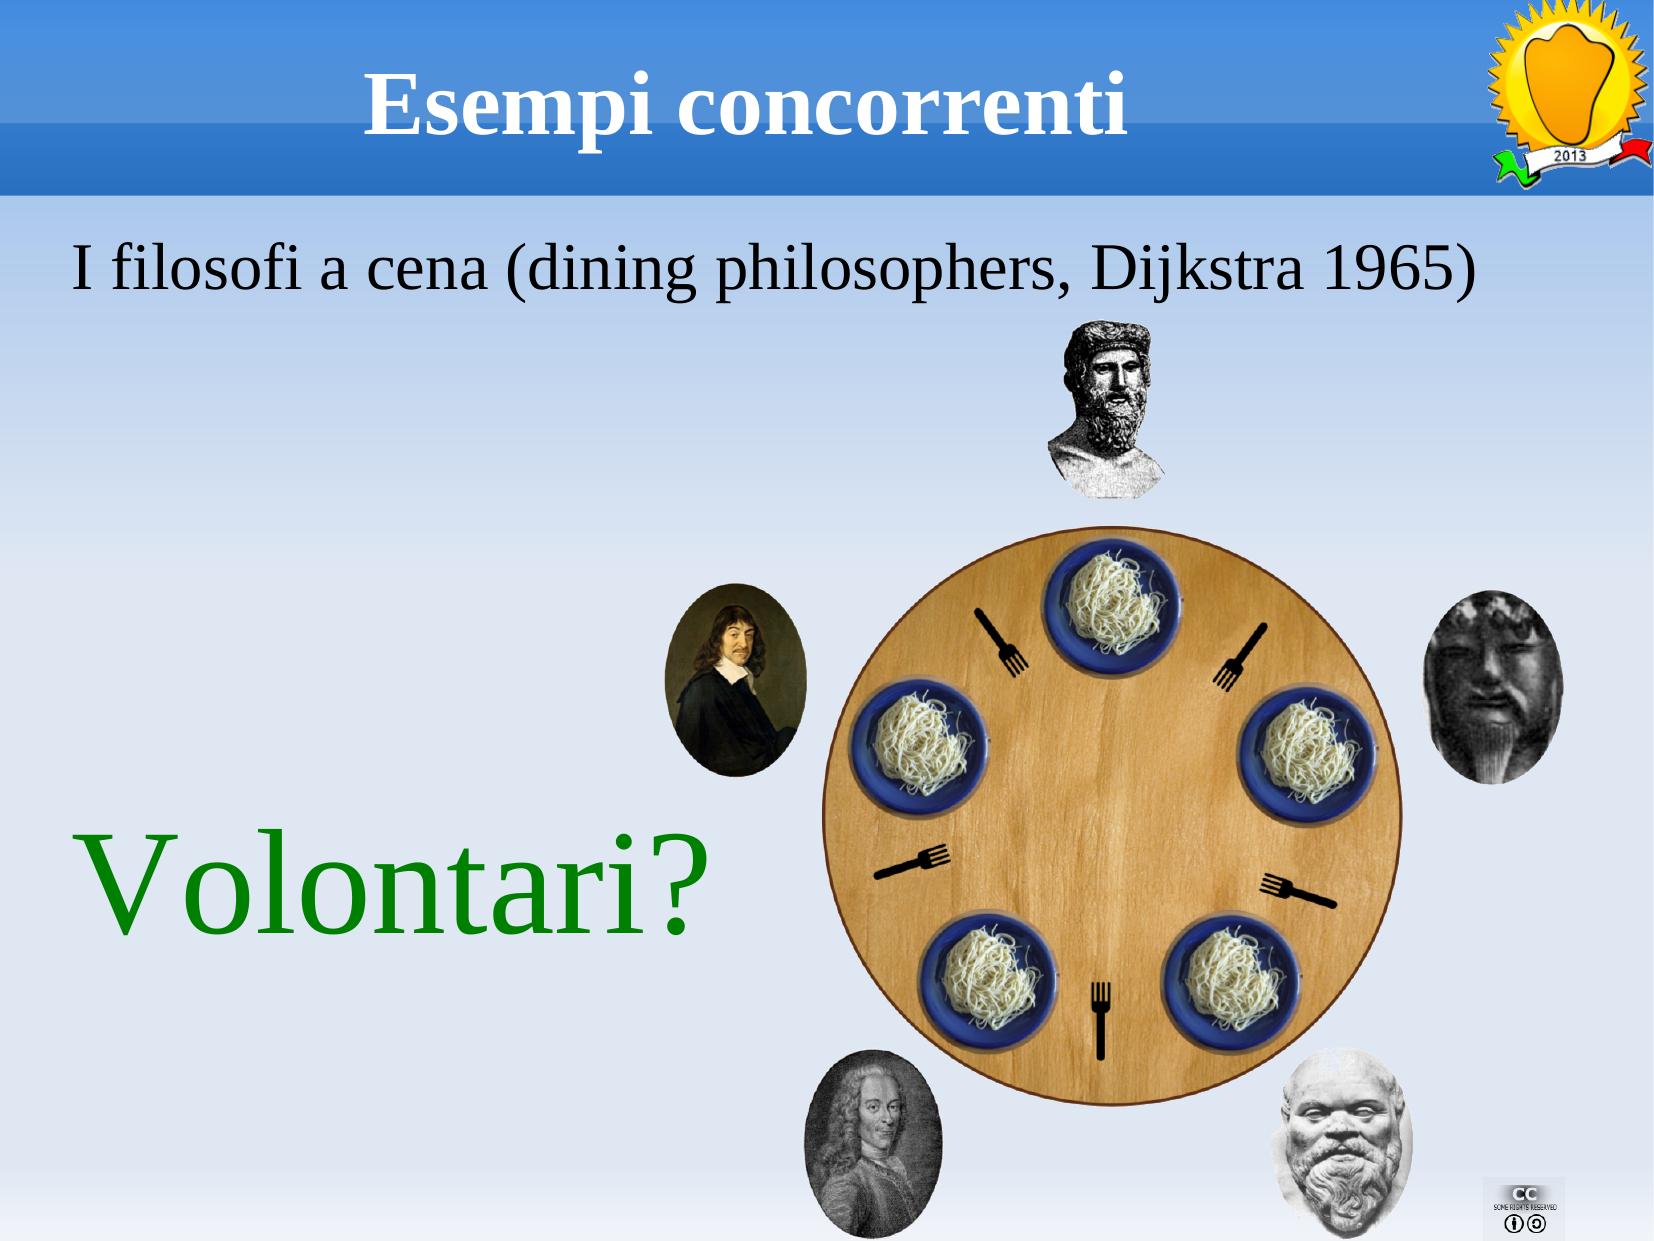

# Esempi concorrenti
I filosofi a cena (dining philosophers, Dijkstra 1965)
Volontari?